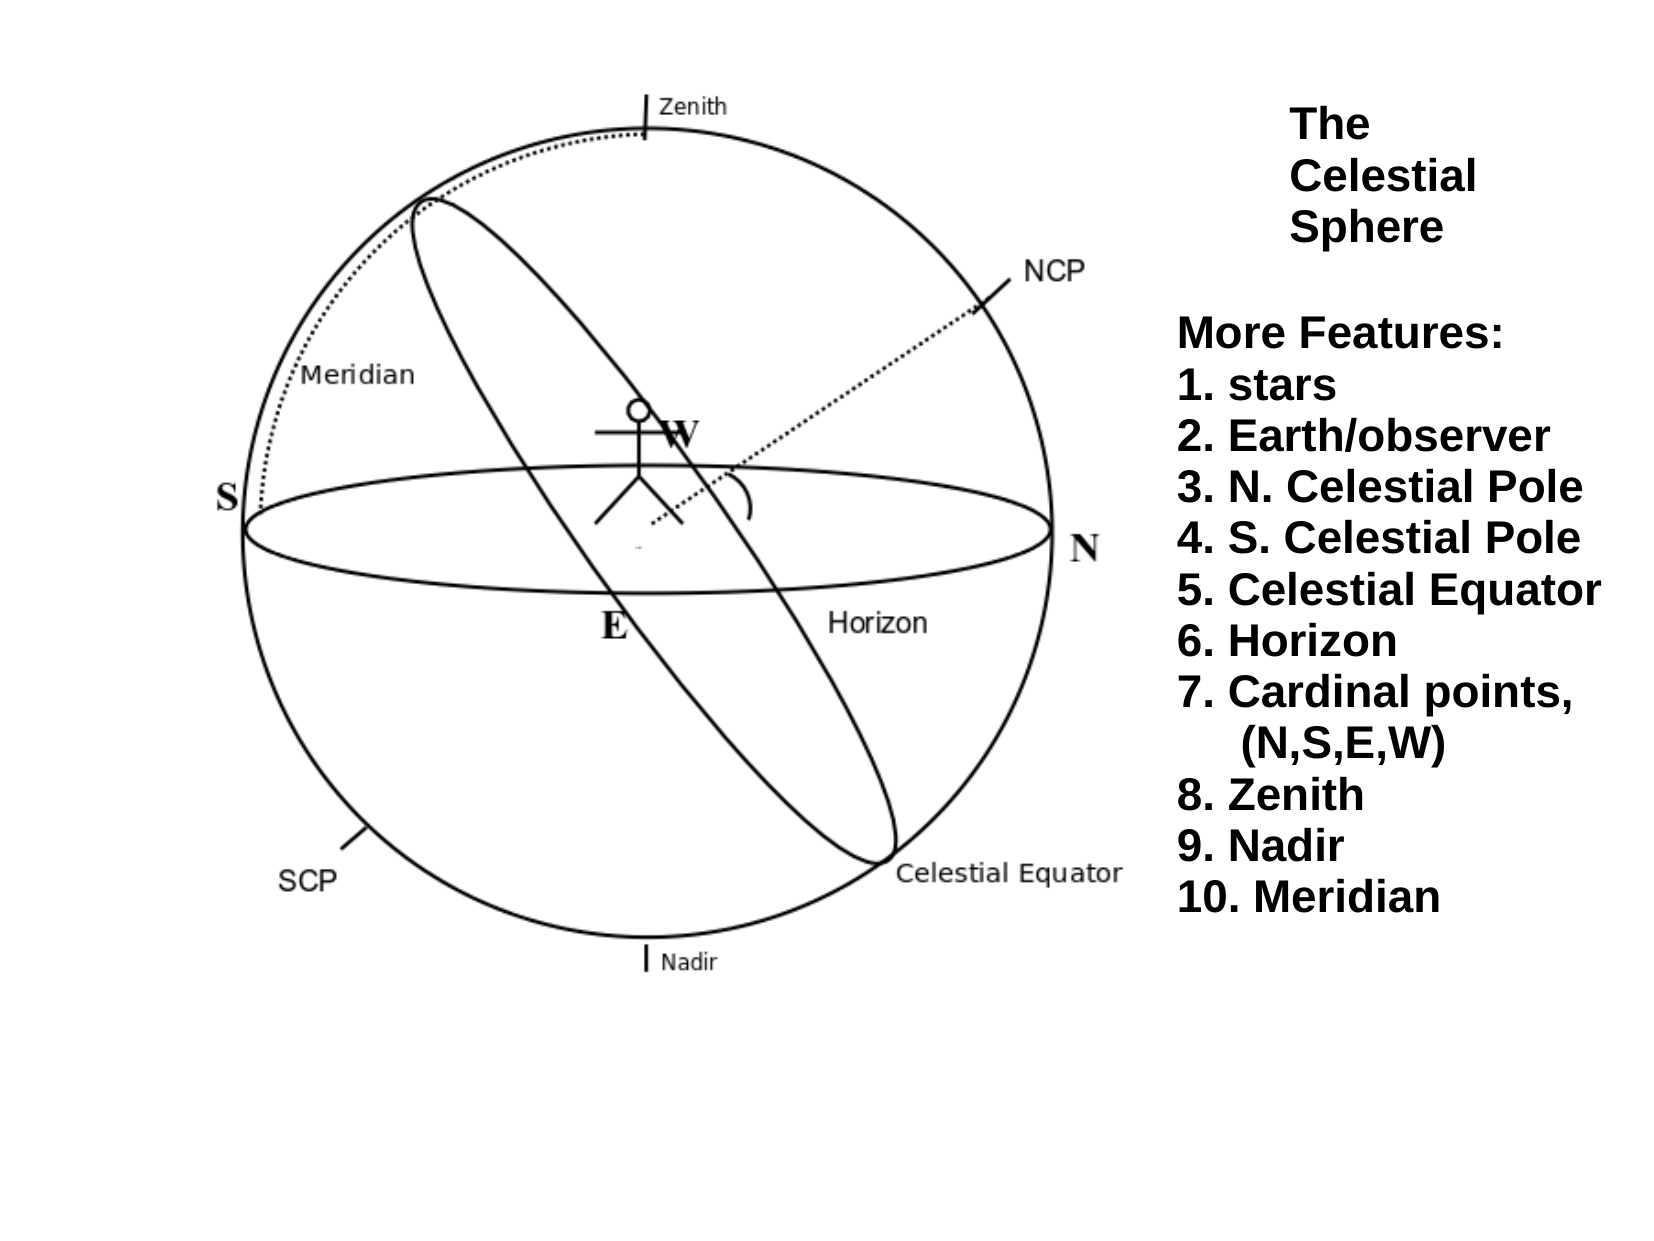

The
Celestial
Sphere
More Features:
1. stars
2. Earth/observer
3. N. Celestial Pole
4. S. Celestial Pole
5. Celestial Equator
6. Horizon
7. Cardinal points,
 (N,S,E,W)
8. Zenith
9. Nadir
10. Meridian